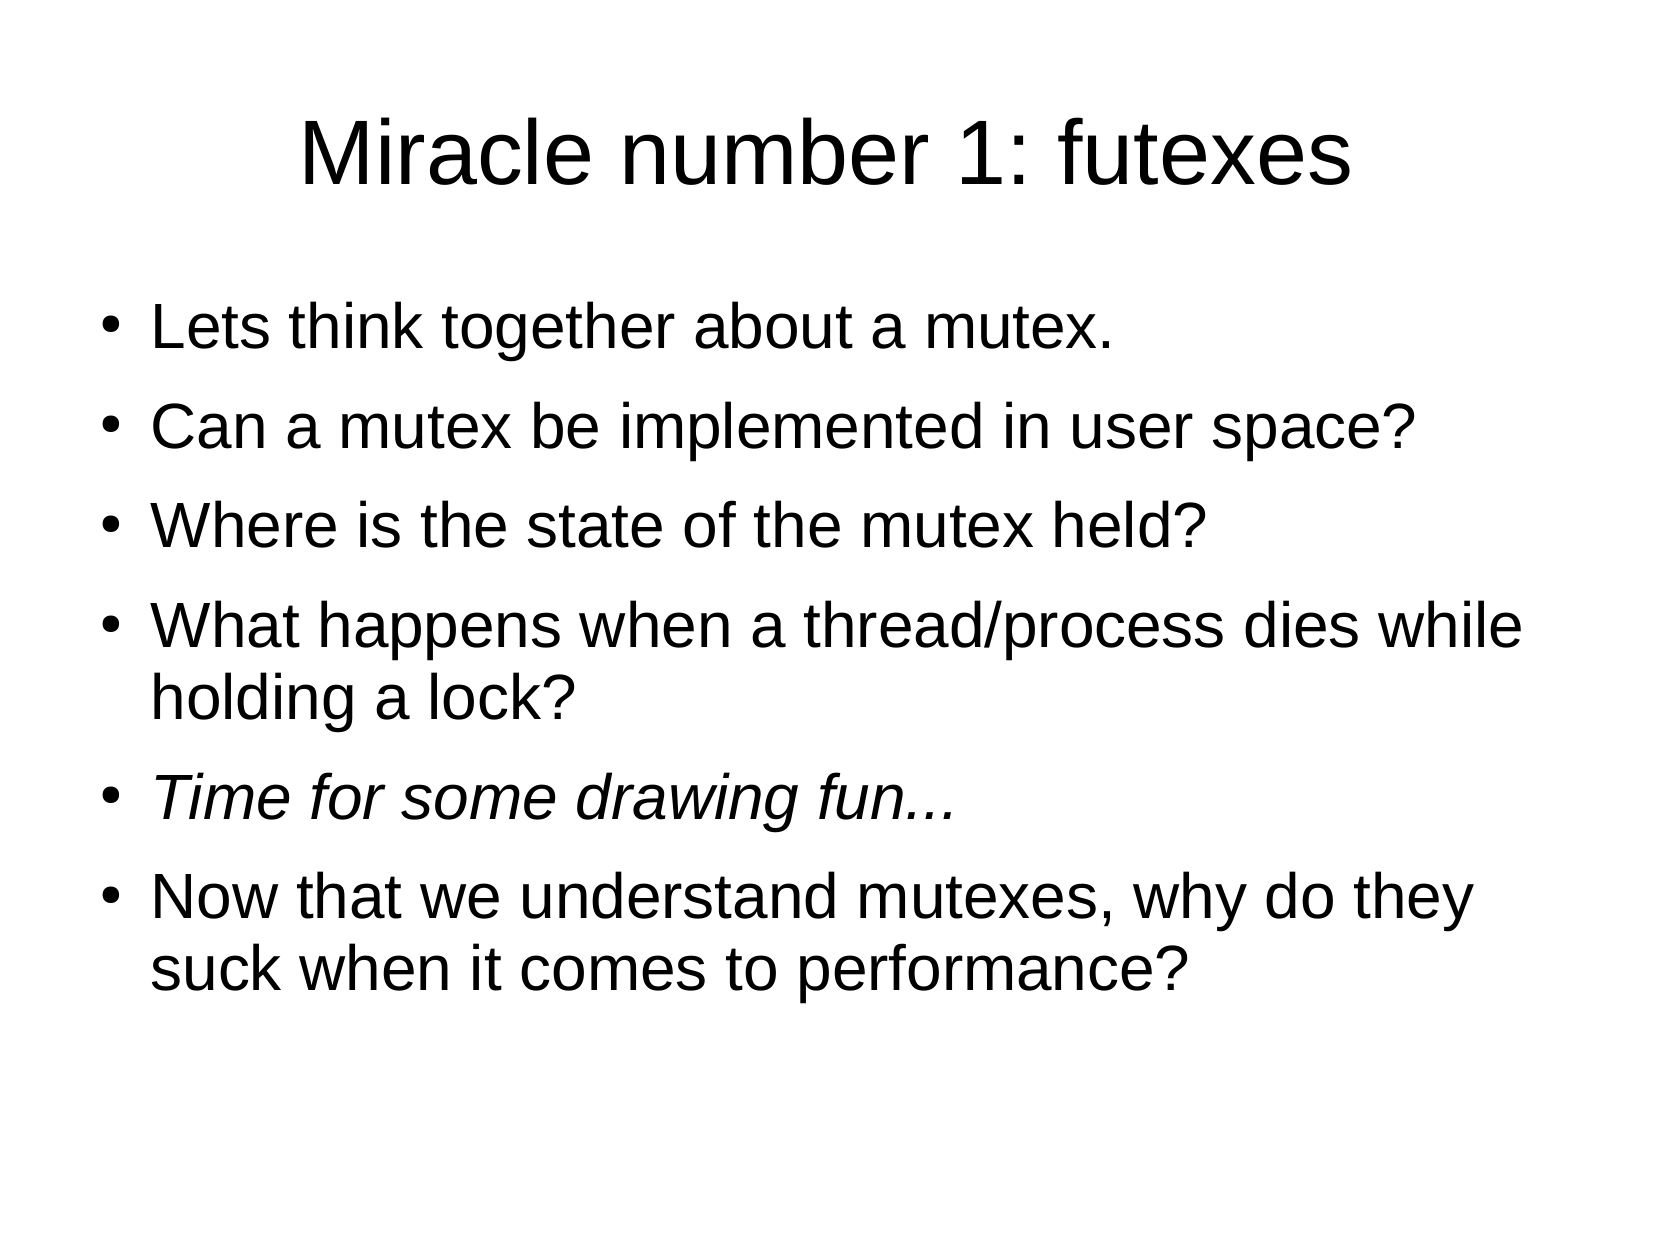

# Miracle number 1: futexes
Lets think together about a mutex.
Can a mutex be implemented in user space?
Where is the state of the mutex held?
What happens when a thread/process dies while holding a lock?
Time for some drawing fun...
Now that we understand mutexes, why do they suck when it comes to performance?